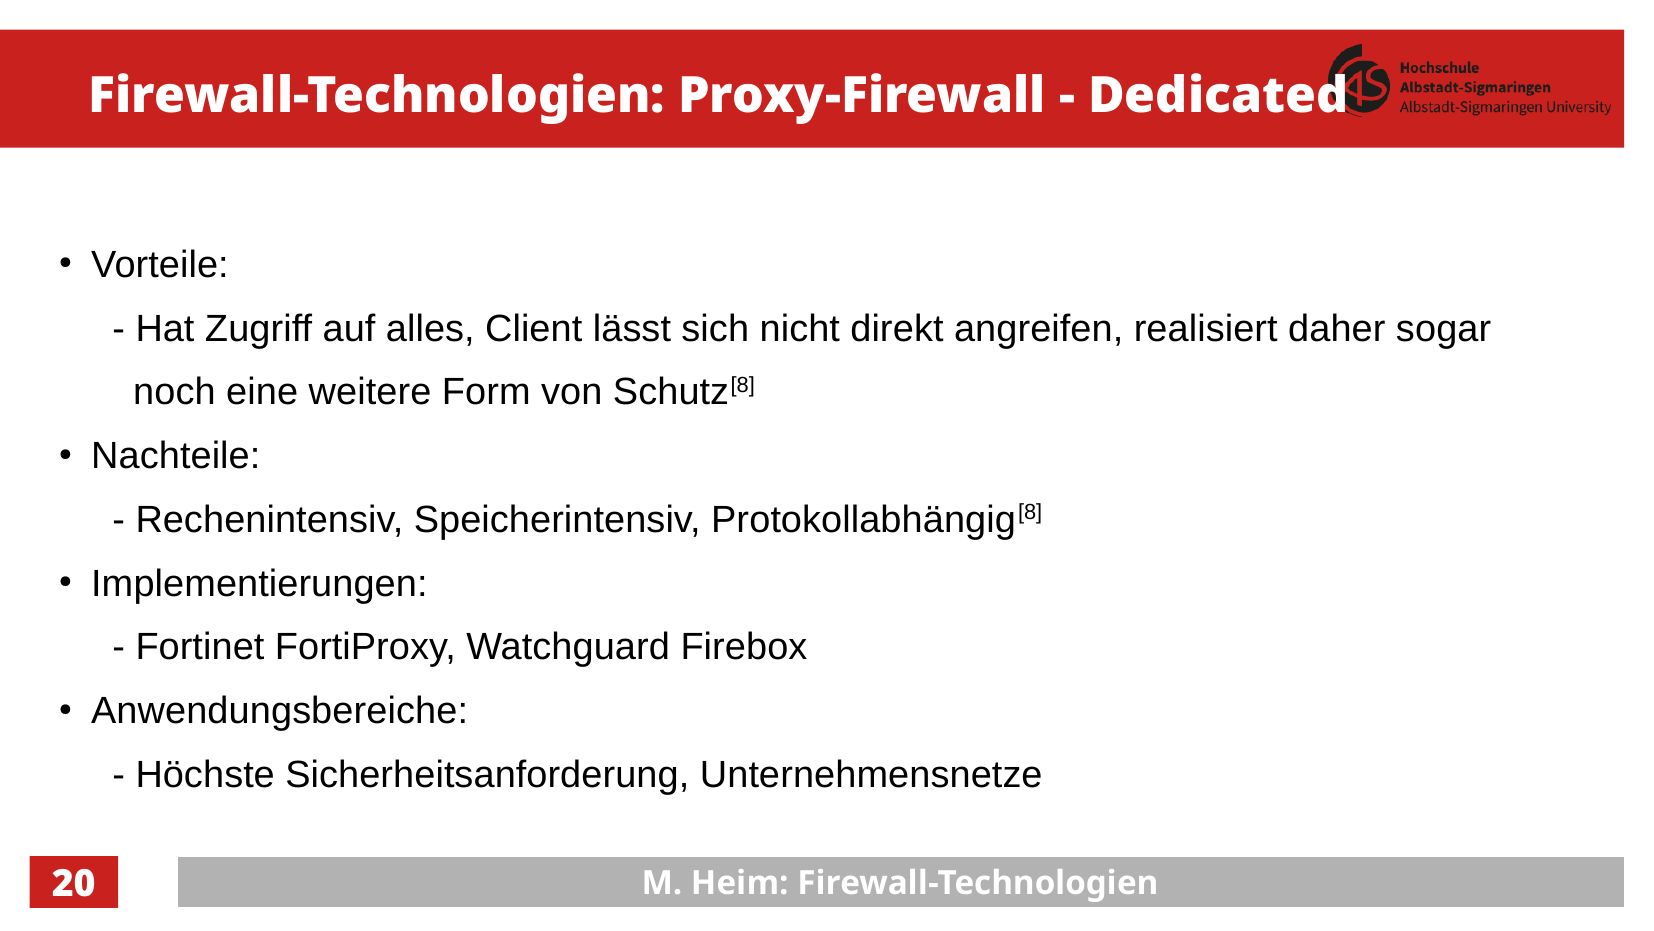

# Firewall-Technologien: Proxy-Firewall - Dedicated
Vorteile:
 - Hat Zugriff auf alles, Client lässt sich nicht direkt angreifen, realisiert daher sogar noch eine weitere Form von Schutz[8]
Nachteile:
 - Rechenintensiv, Speicherintensiv, Protokollabhängig[8]
Implementierungen:
 - Fortinet FortiProxy, Watchguard Firebox
Anwendungsbereiche:
 - Höchste Sicherheitsanforderung, Unternehmensnetze
20